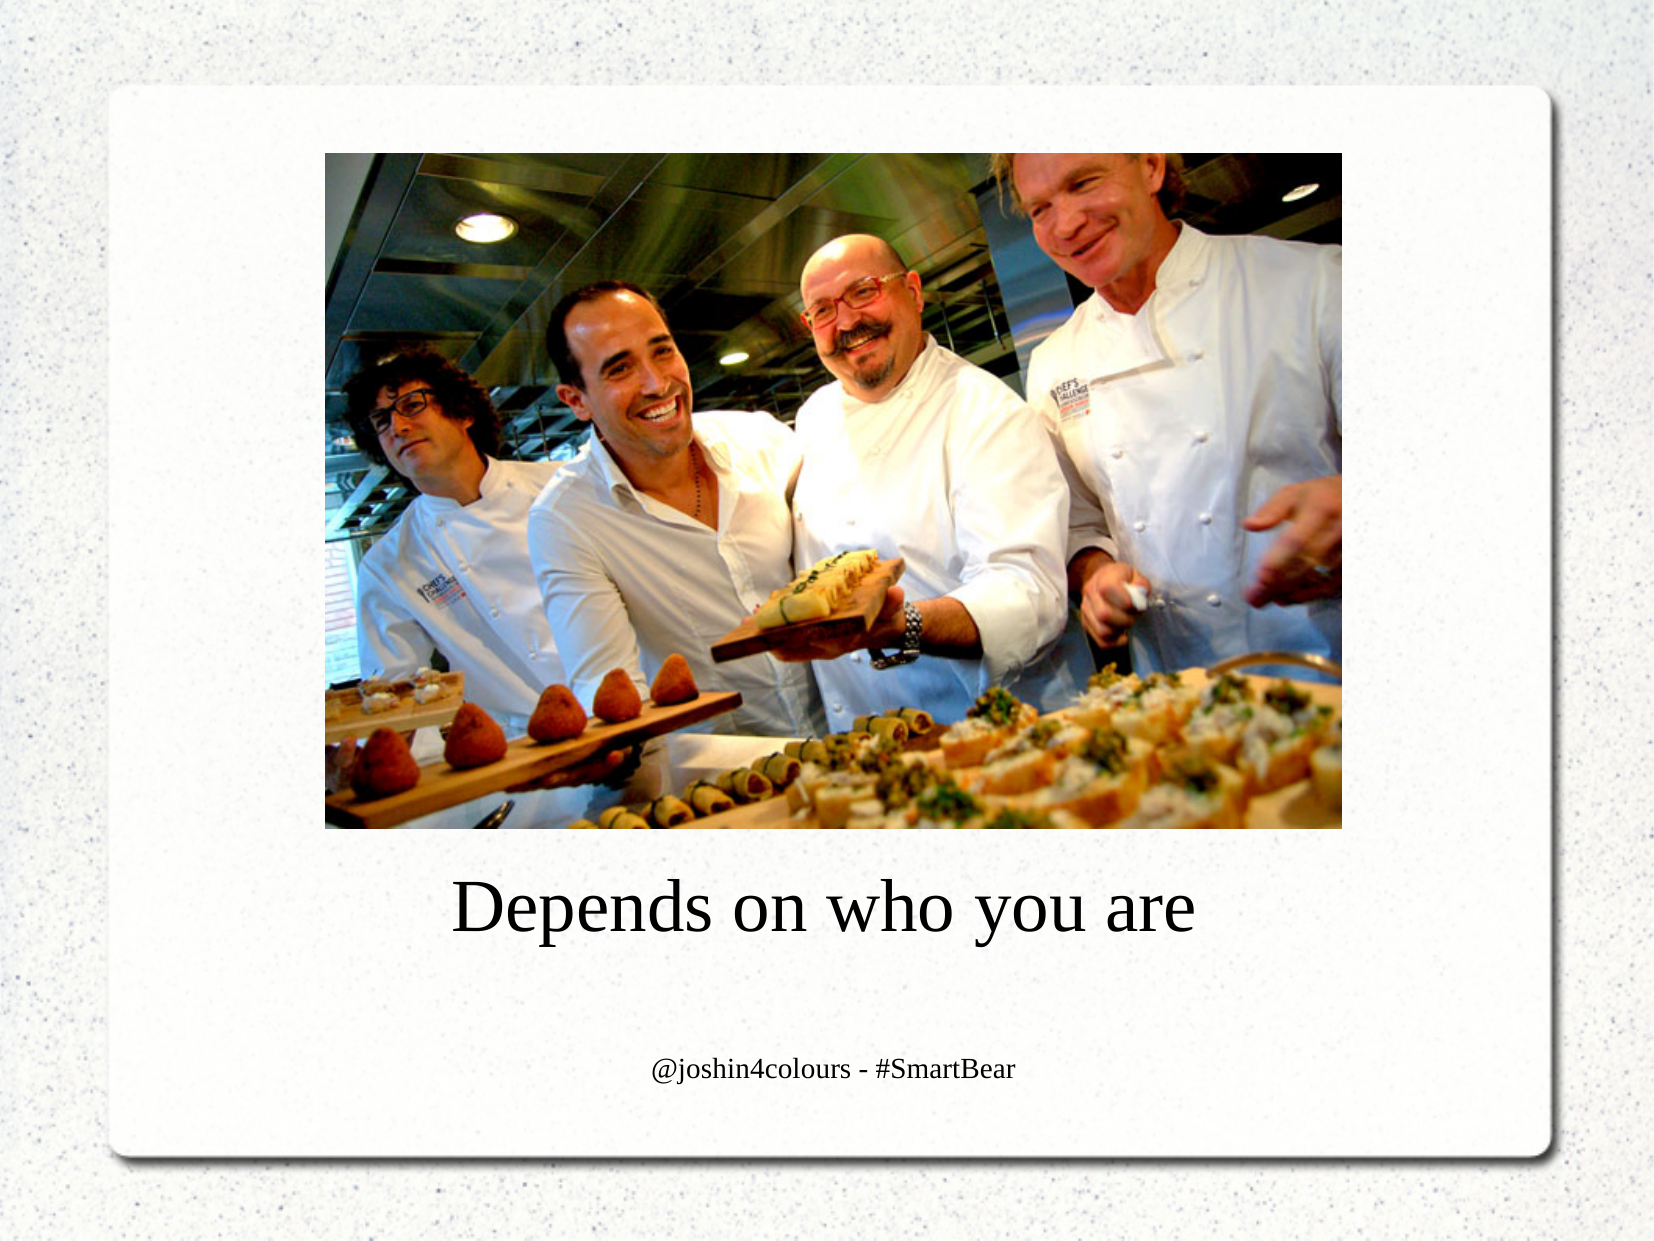

# Depends on who you are
@joshin4colours - #SmartBear